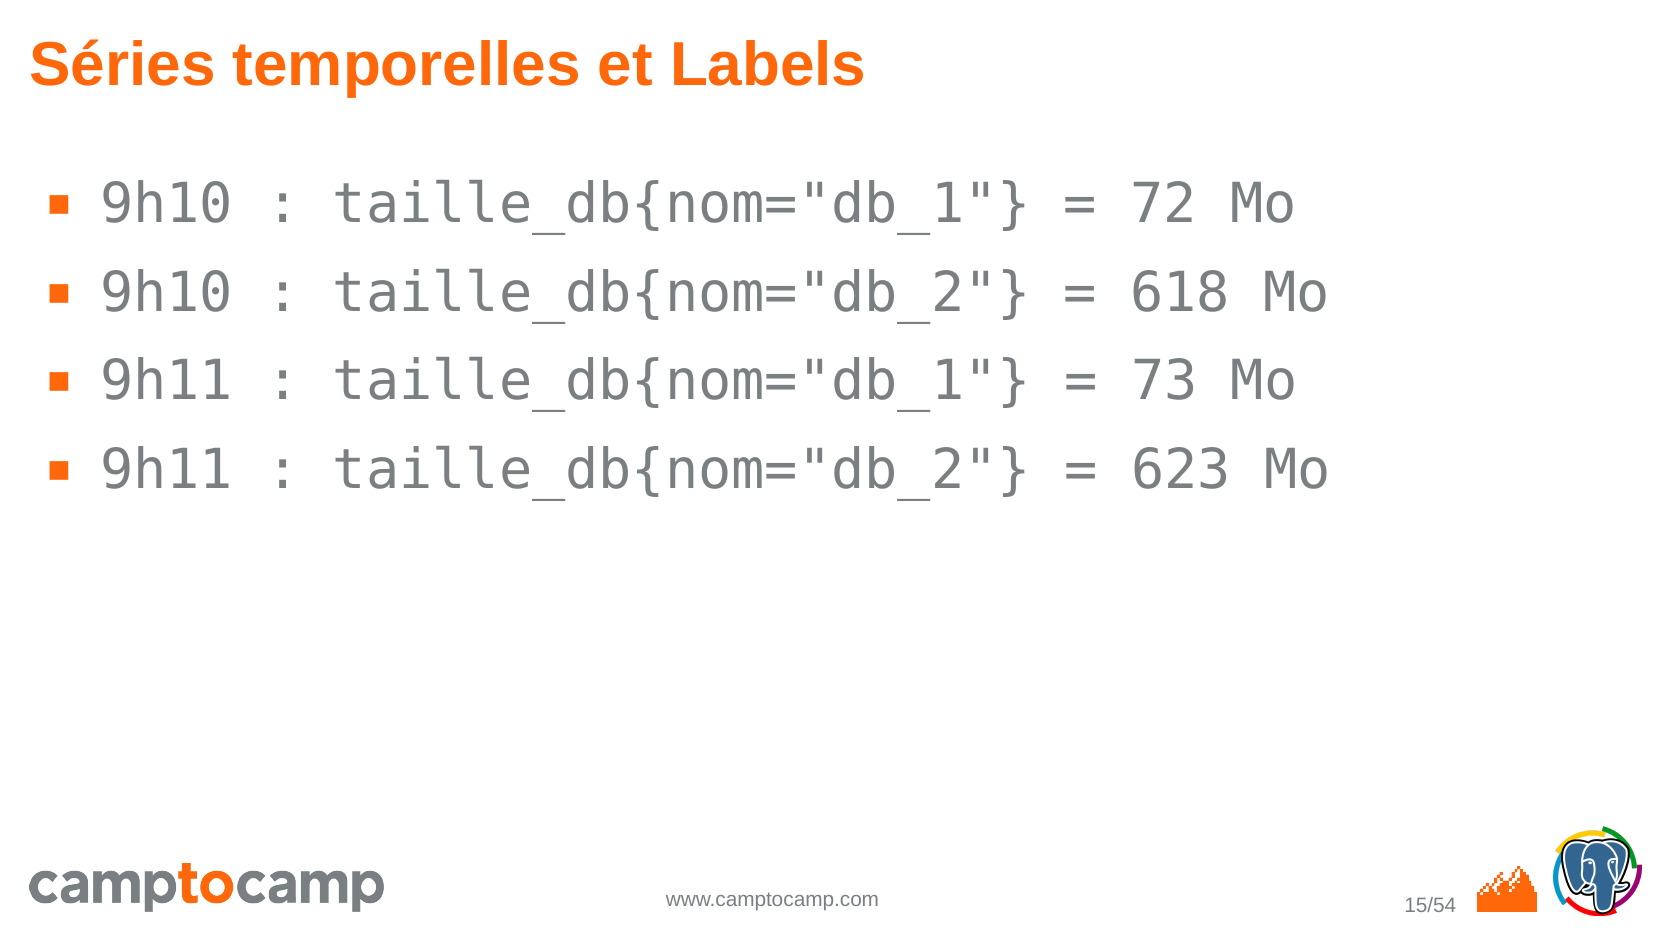

# Séries temporelles et Labels
9h10 : taille_db{nom="db_1"} = 72 Mo
9h10 : taille_db{nom="db_2"} = 618 Mo
9h11 : taille_db{nom="db_1"} = 73 Mo
9h11 : taille_db{nom="db_2"} = 623 Mo